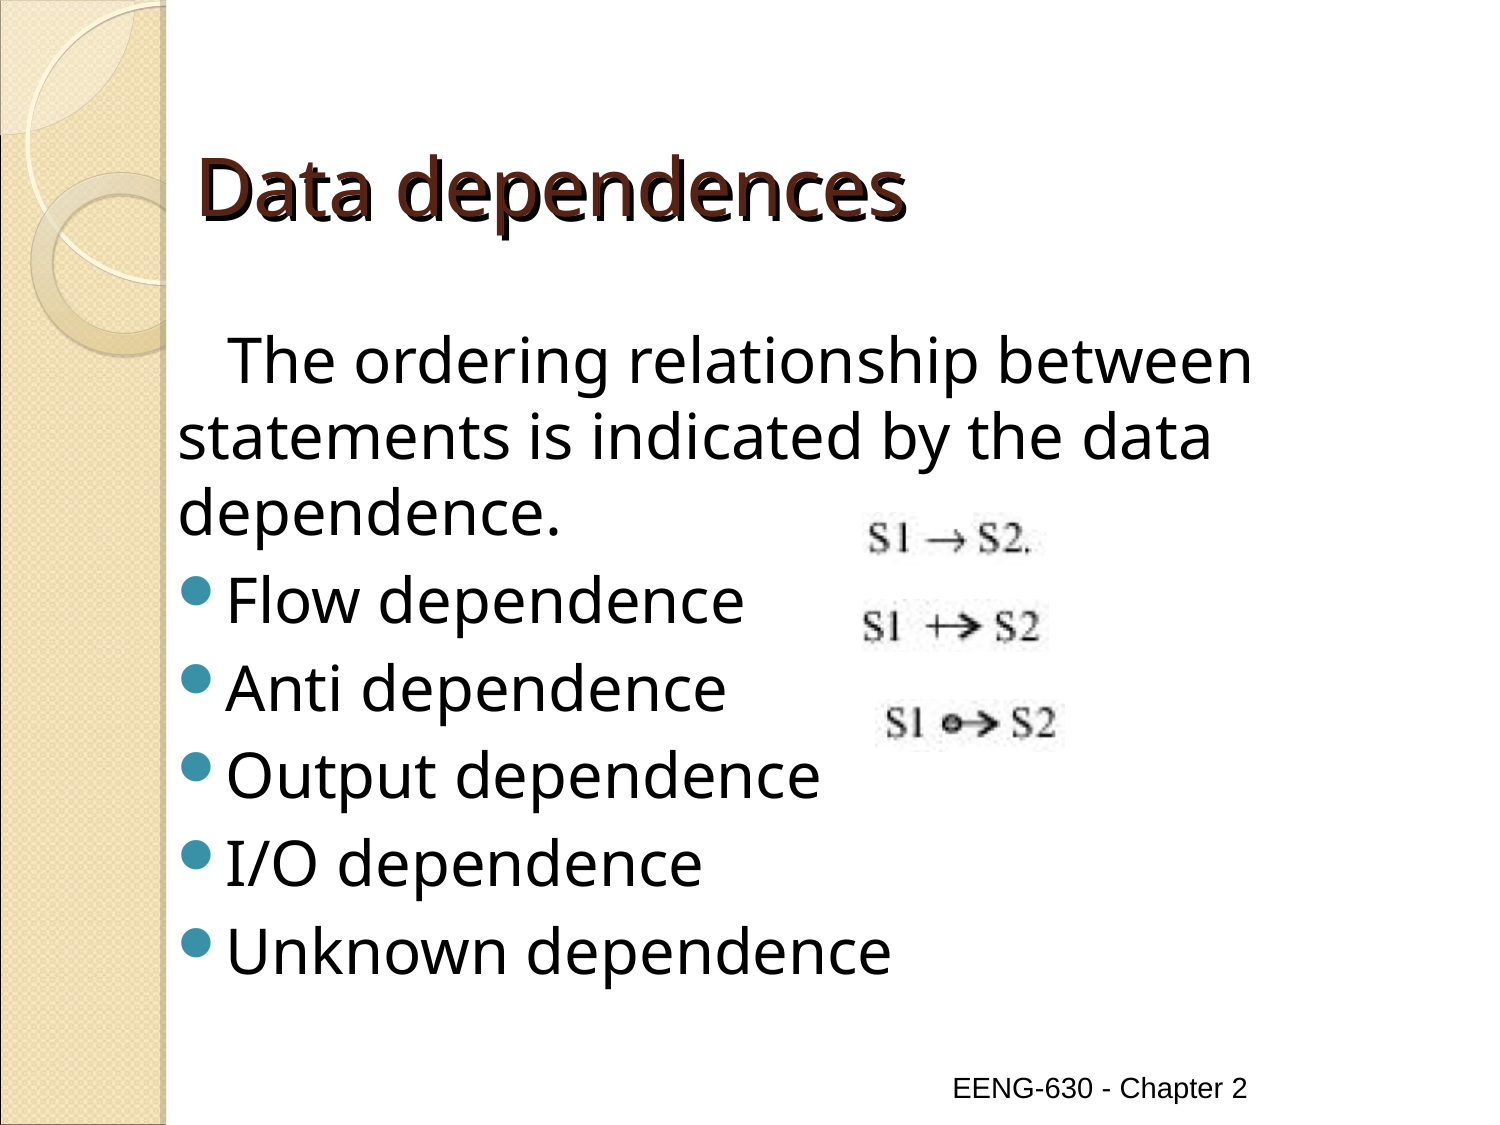

# Data dependences
 The ordering relationship between statements is indicated by the data dependence.
Flow dependence
Anti dependence
Output dependence
I/O dependence
Unknown dependence
EENG-630 - Chapter 2